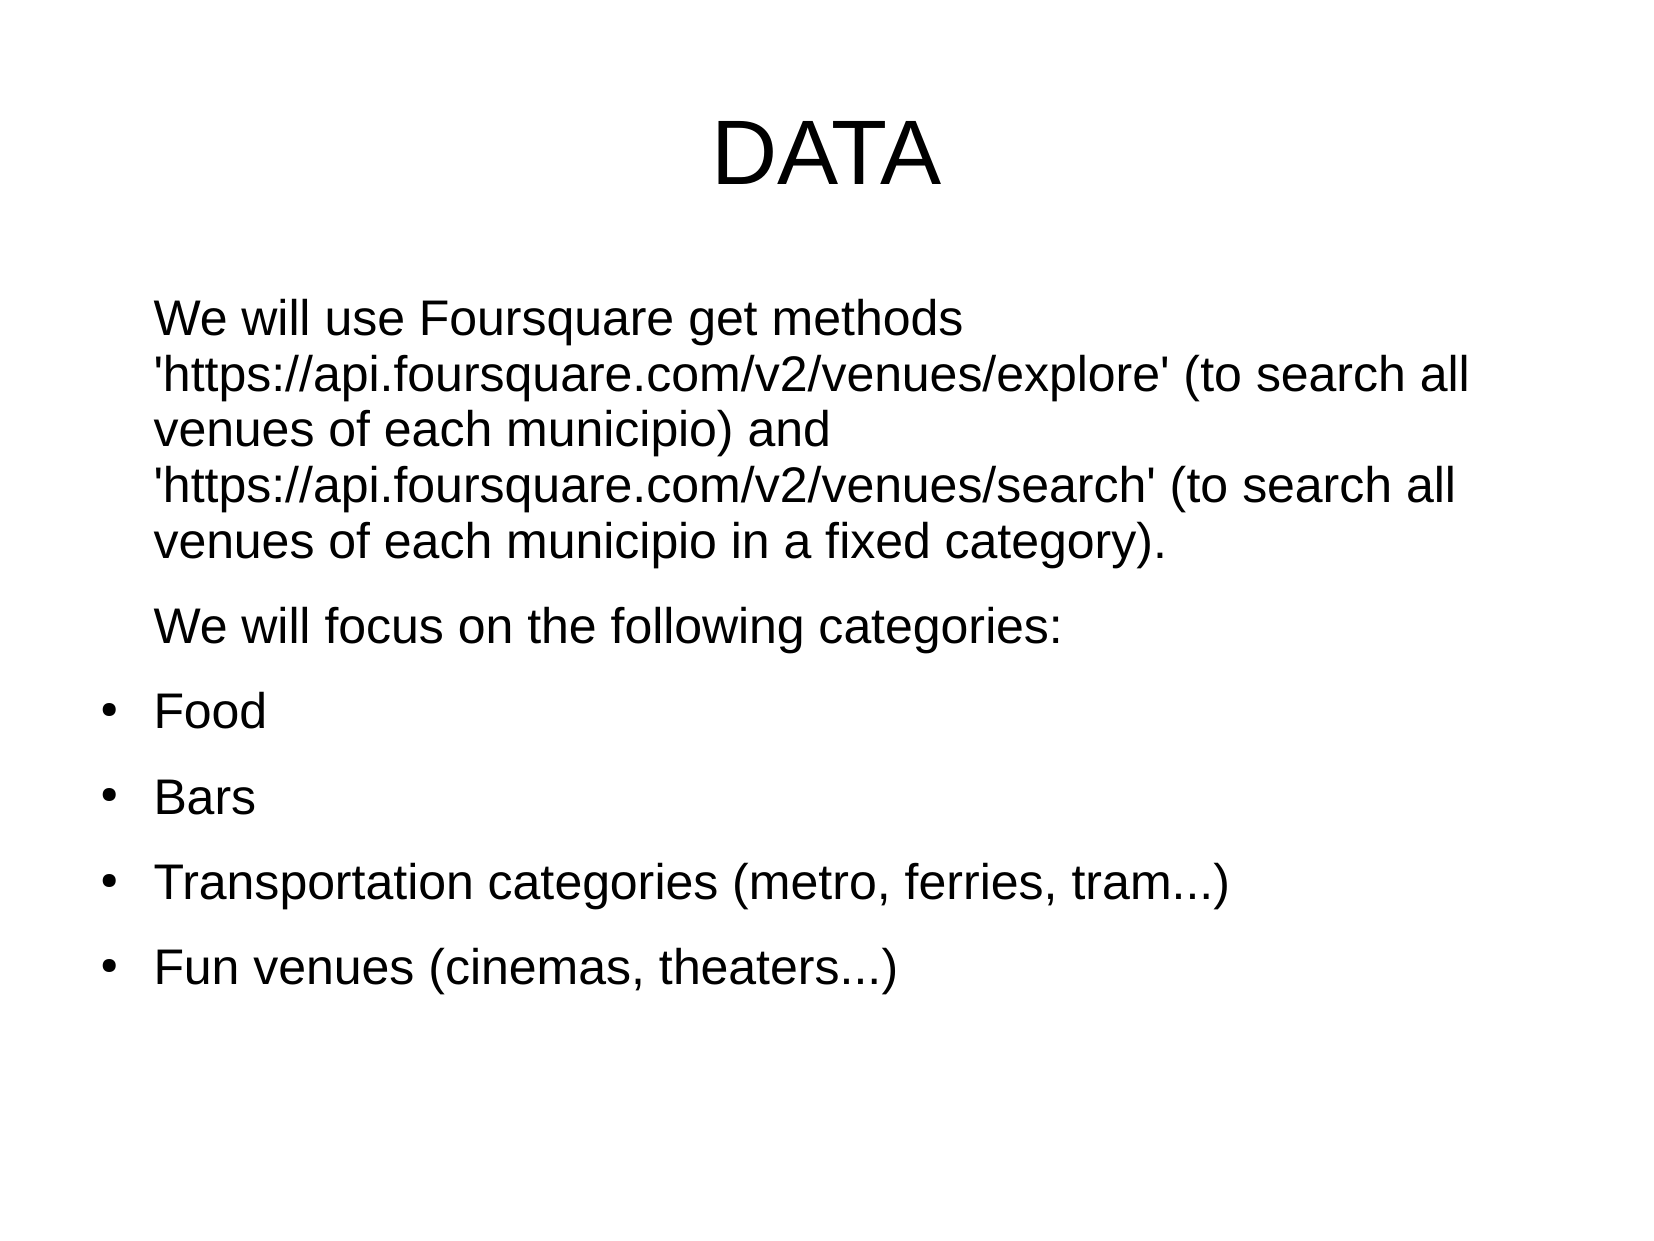

# DATA
We will use Foursquare get methods 'https://api.foursquare.com/v2/venues/explore' (to search all venues of each municipio) and 'https://api.foursquare.com/v2/venues/search' (to search all venues of each municipio in a fixed category).
We will focus on the following categories:
Food
Bars
Transportation categories (metro, ferries, tram...)
Fun venues (cinemas, theaters...)